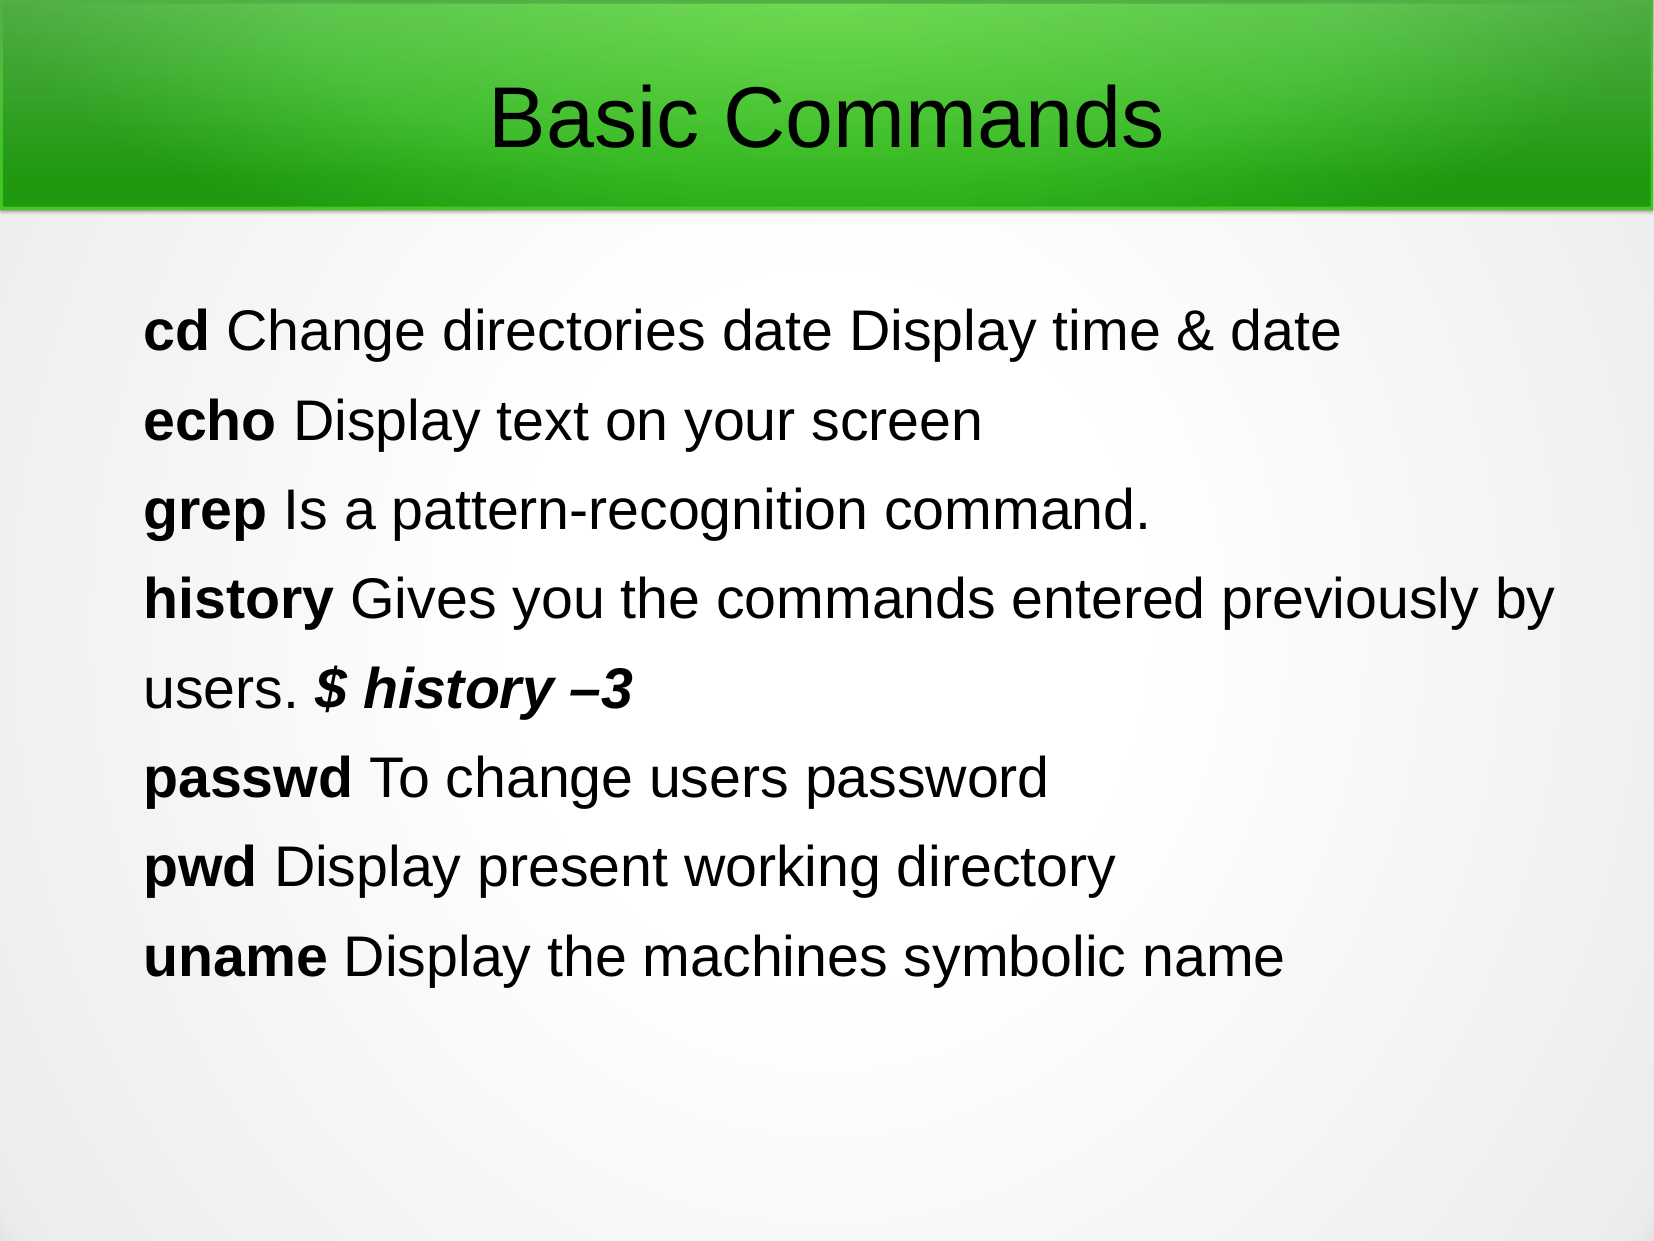

# Basic Commands
cd Change directories date Display time & date
echo Display text on your screen
grep Is a pattern-recognition command.
history Gives you the commands entered previously by
users. $ history –3
passwd To change users password
pwd Display present working directory
uname Display the machines symbolic name